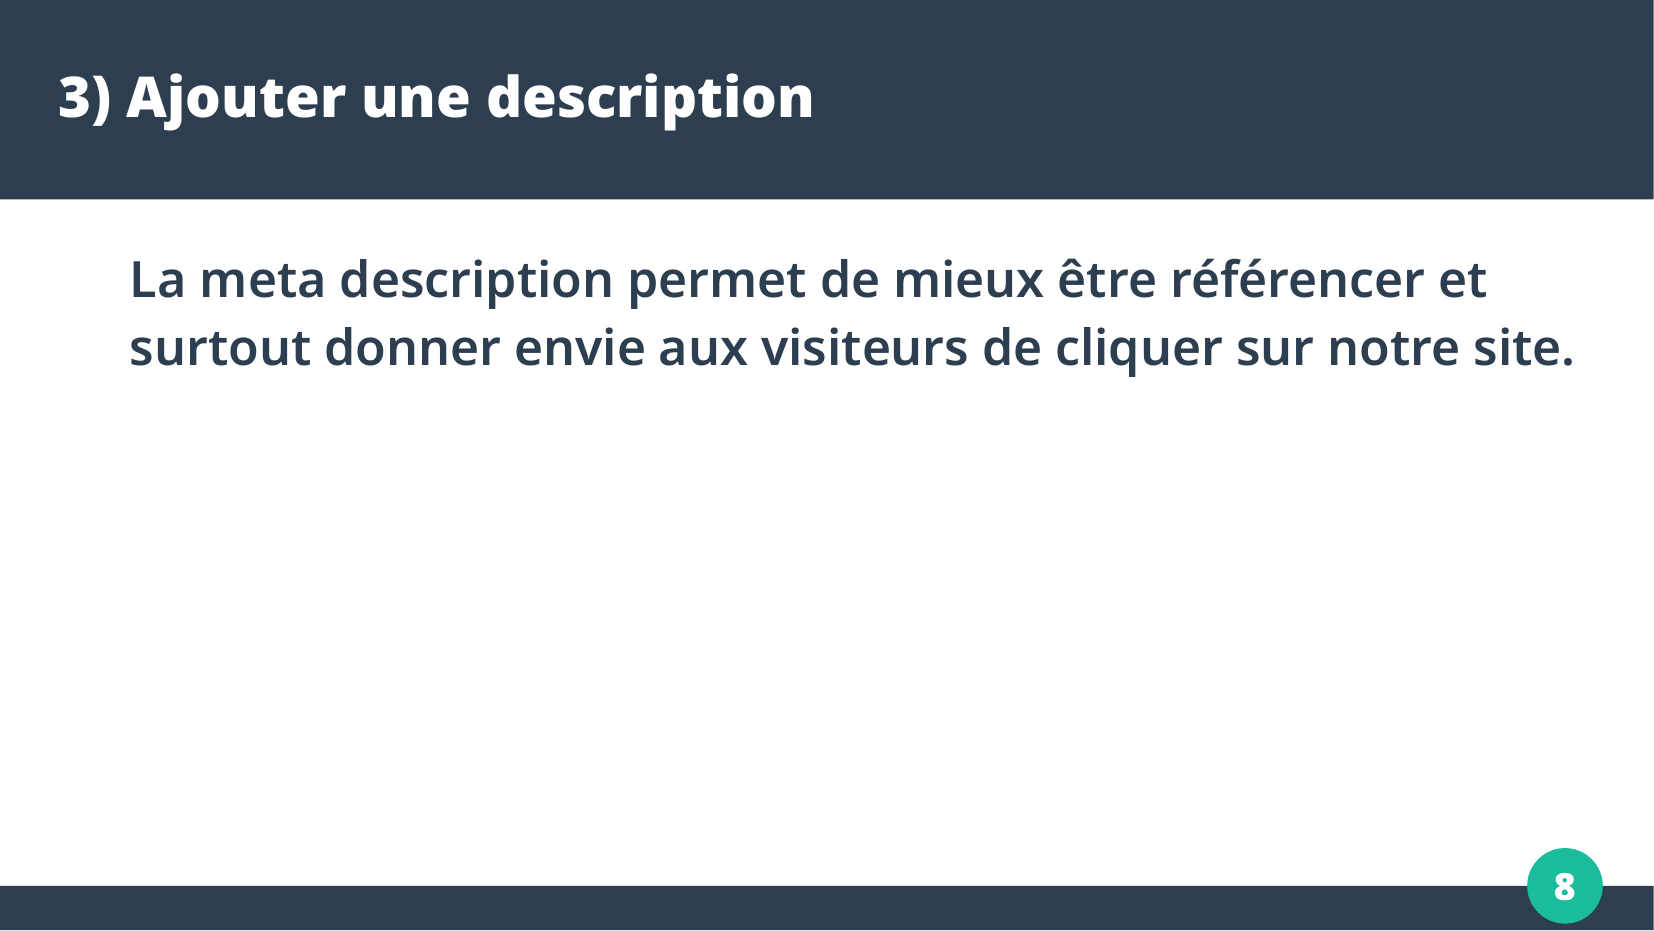

# 3) Ajouter une description
La meta description permet de mieux être référencer et surtout donner envie aux visiteurs de cliquer sur notre site.